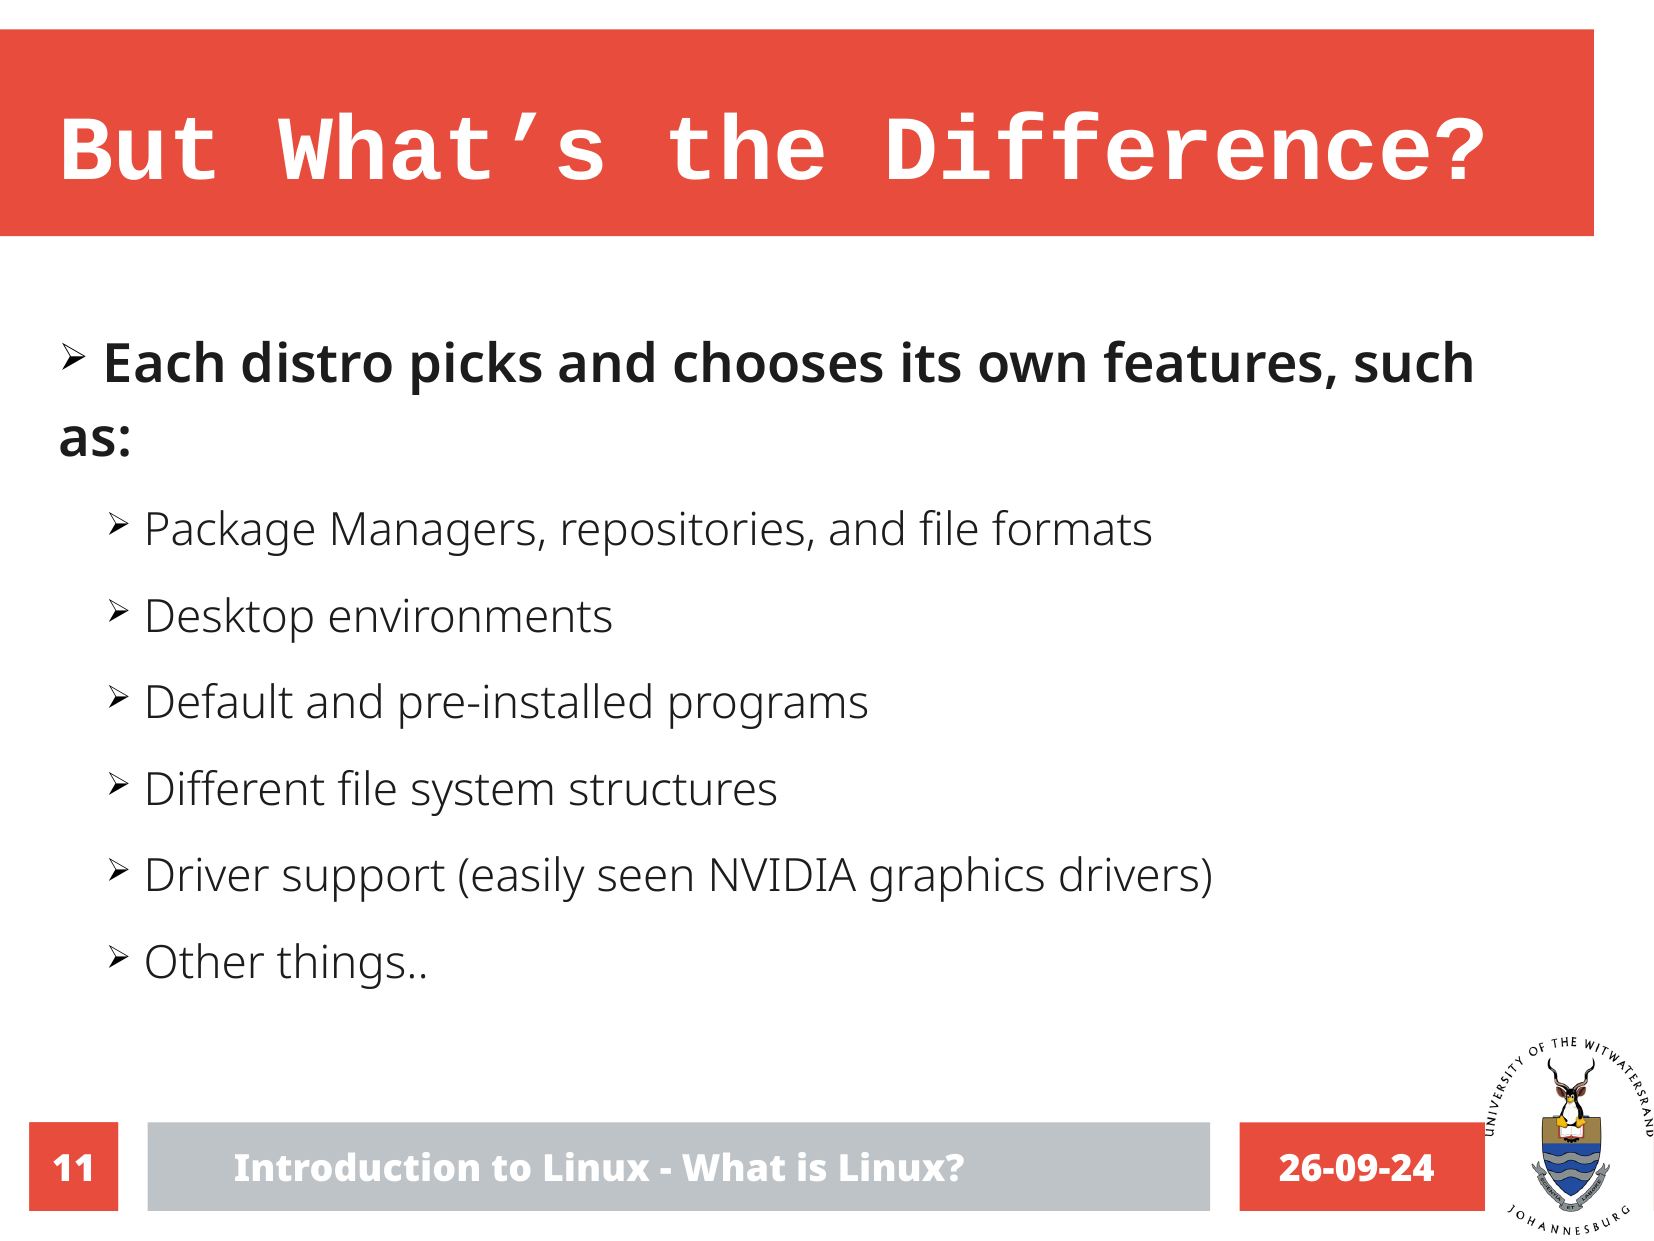

# But What’s the Difference?
 Each distro picks and chooses its own features, such as:
 Package Managers, repositories, and file formats
 Desktop environments
 Default and pre-installed programs
 Different file system structures
 Driver support (easily seen NVIDIA graphics drivers)
 Other things..
11
 Introduction to Linux - What is Linux?